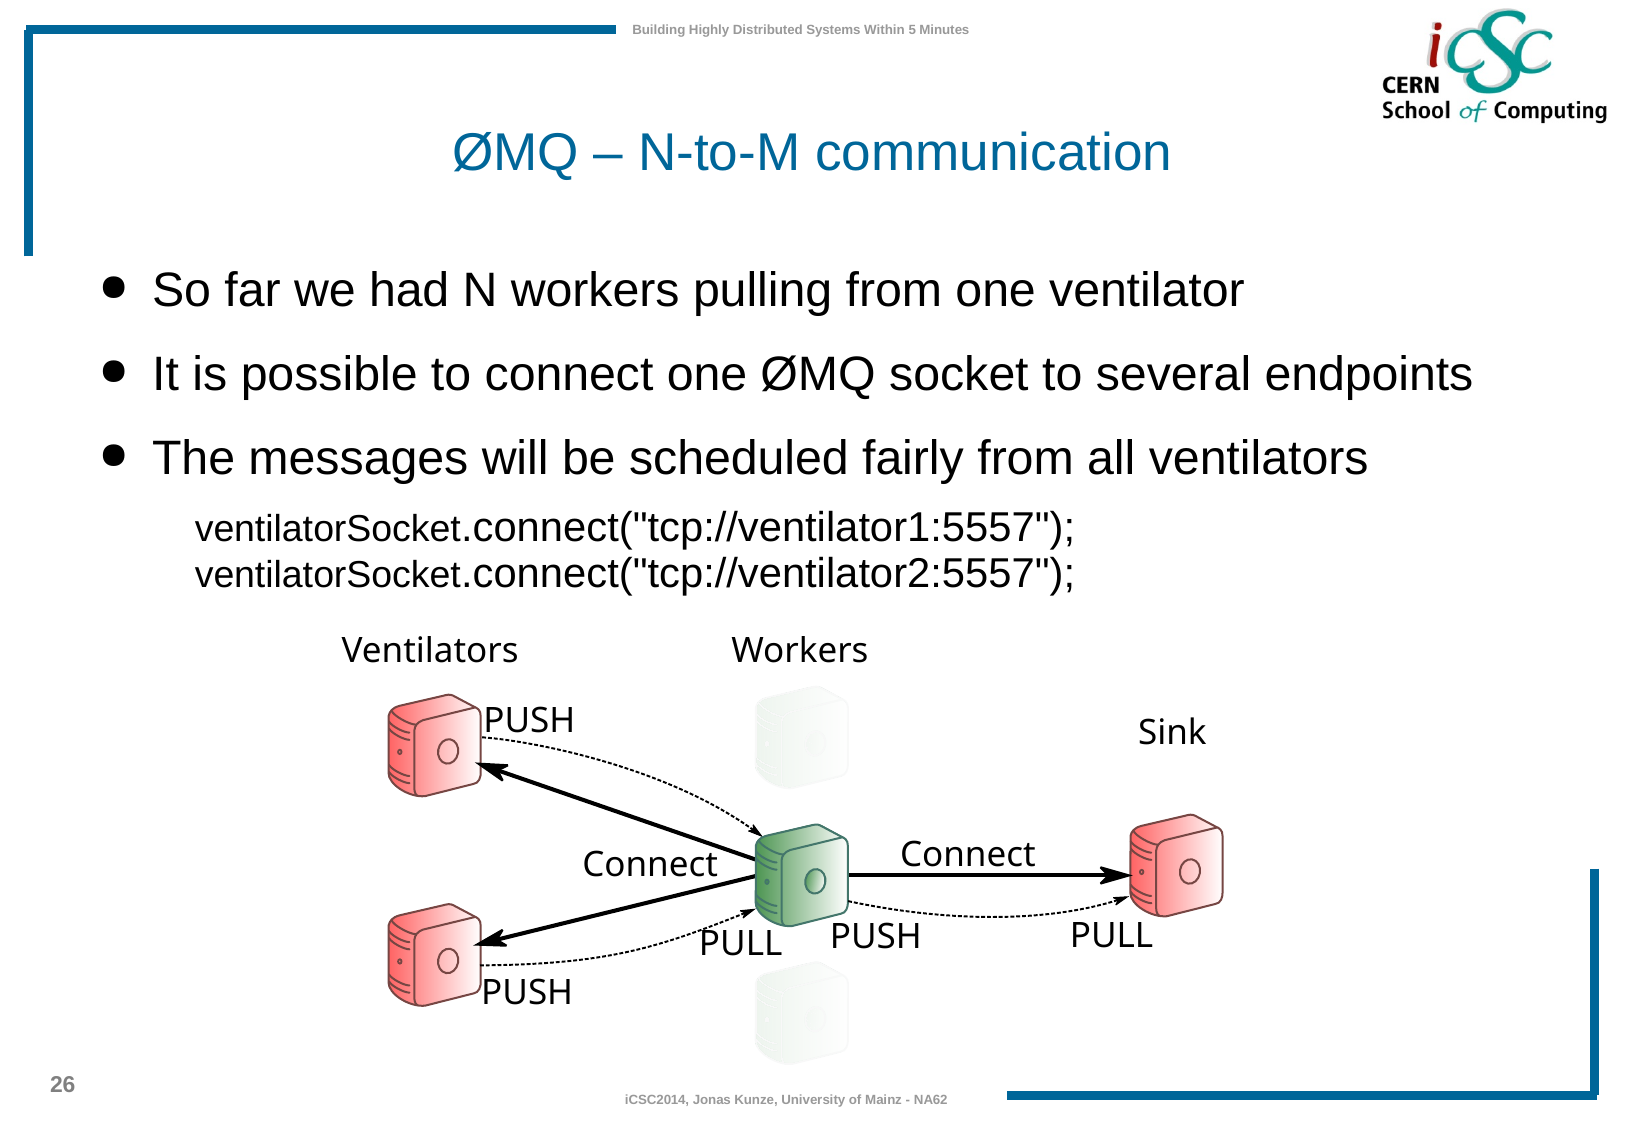

# ØMQ – N-to-M communication
So far we had N workers pulling from one ventilator
It is possible to connect one ØMQ socket to several endpoints
The messages will be scheduled fairly from all ventilators
ventilatorSocket.connect("tcp://ventilator1:5557");
ventilatorSocket.connect("tcp://ventilator2:5557");